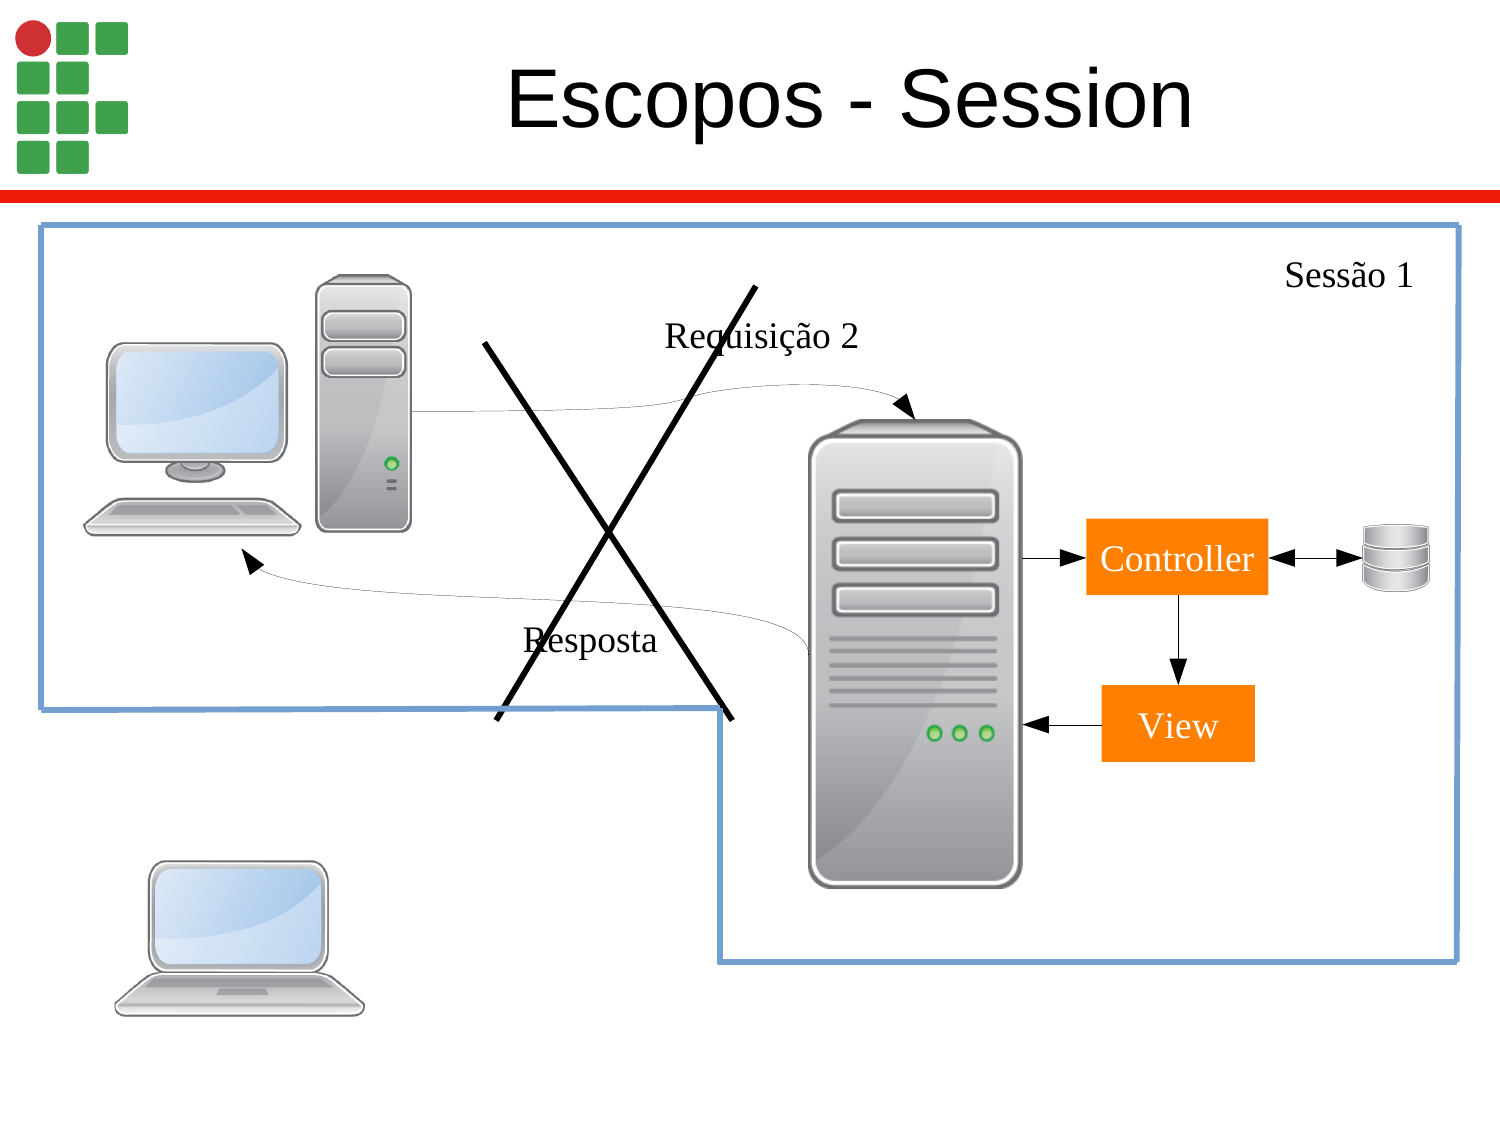

# Escopos - Session
Sessão 1
Requisição 2
Controller
Resposta
View